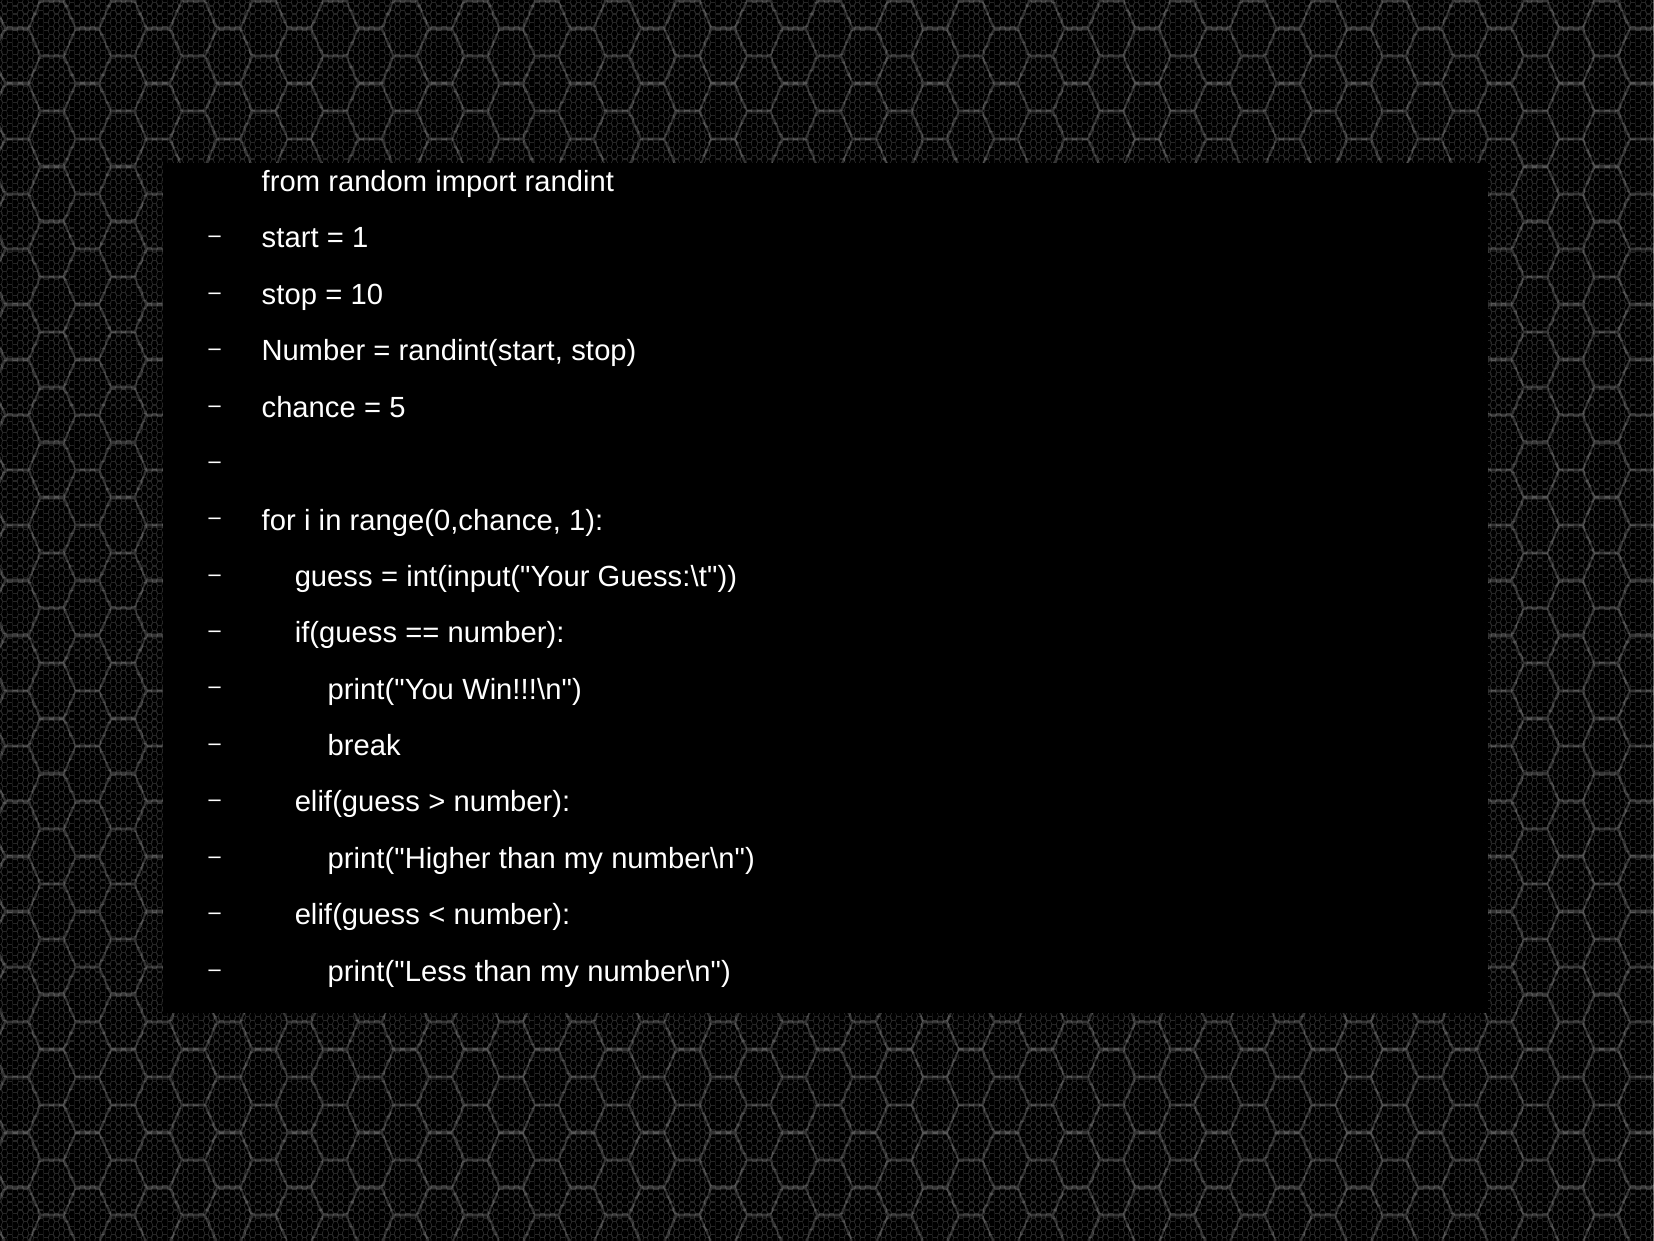

# from random import randint
start = 1
stop = 10
Number = randint(start, stop)
chance = 5
for i in range(0,chance, 1):
 guess = int(input("Your Guess:\t"))
 if(guess == number):
 print("You Win!!!\n")
 break
 elif(guess > number):
 print("Higher than my number\n")
 elif(guess < number):
 print("Less than my number\n")